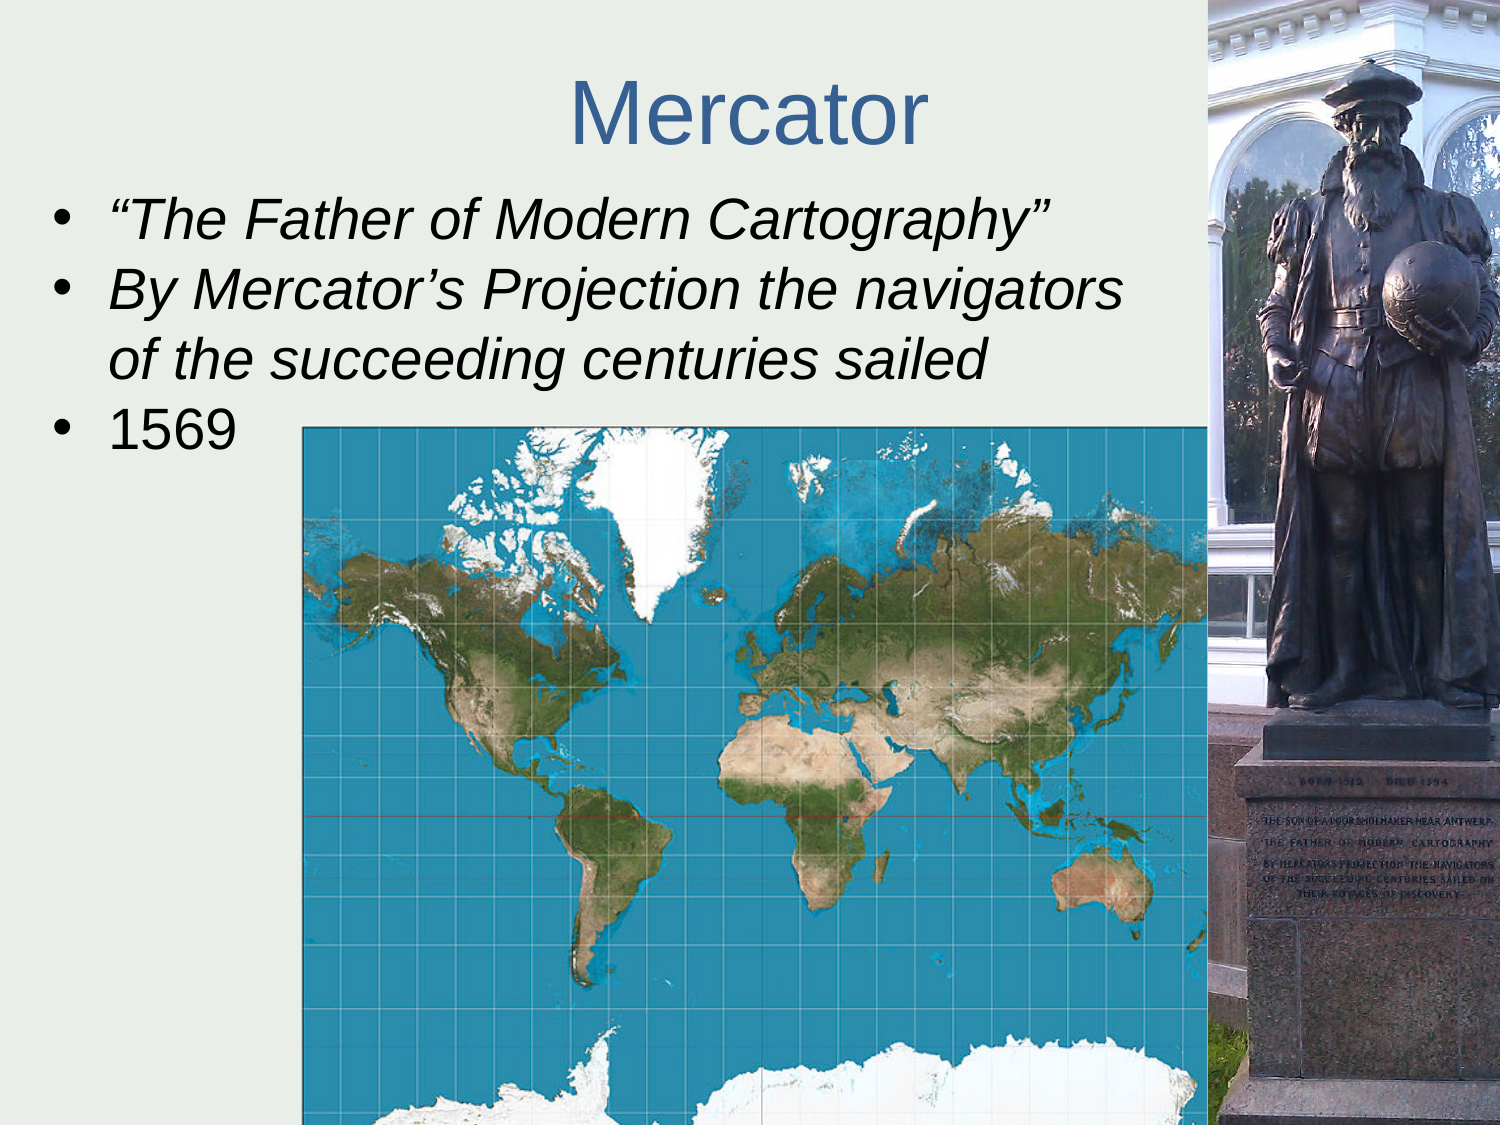

Mercator
“The Father of Modern Cartography”
By Mercator’s Projection the navigators of the succeeding centuries sailed
1569